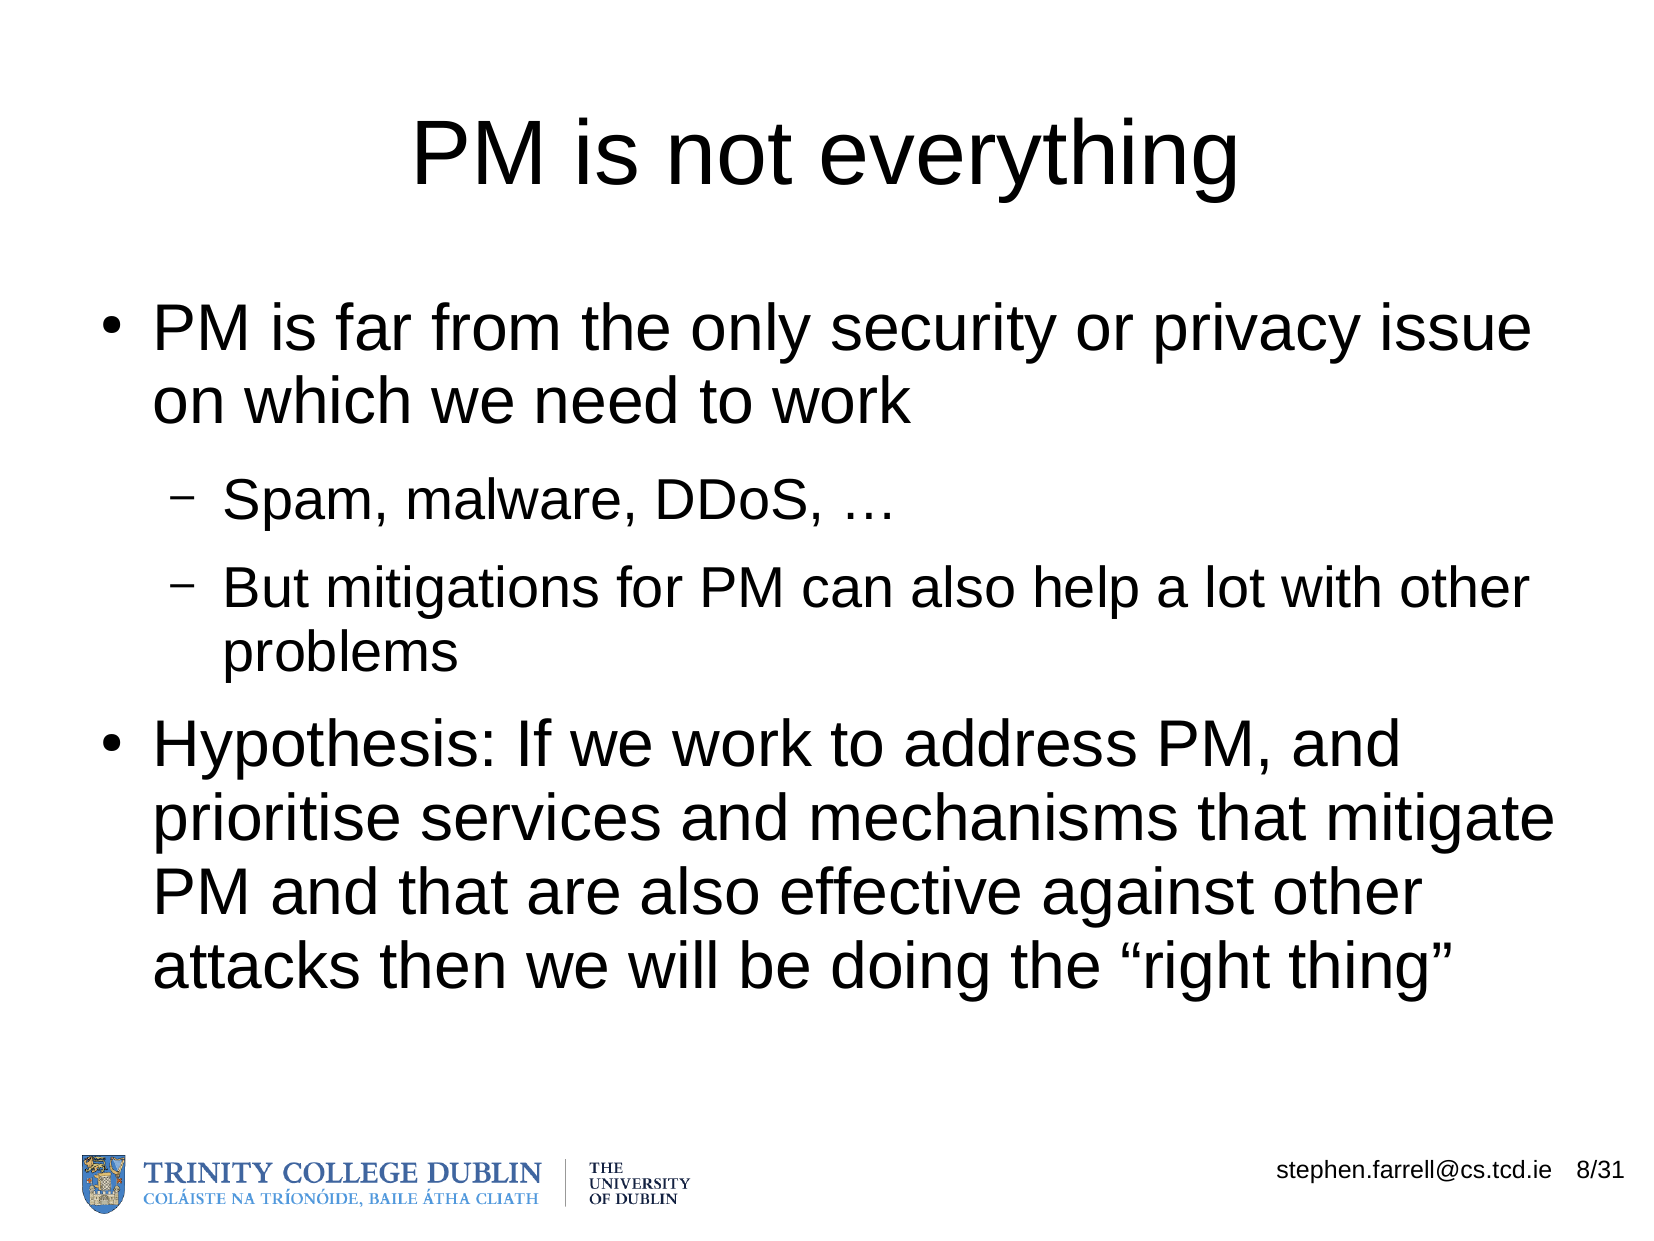

# PM is not everything
PM is far from the only security or privacy issue on which we need to work
Spam, malware, DDoS, …
But mitigations for PM can also help a lot with other problems
Hypothesis: If we work to address PM, and prioritise services and mechanisms that mitigate PM and that are also effective against other attacks then we will be doing the “right thing”